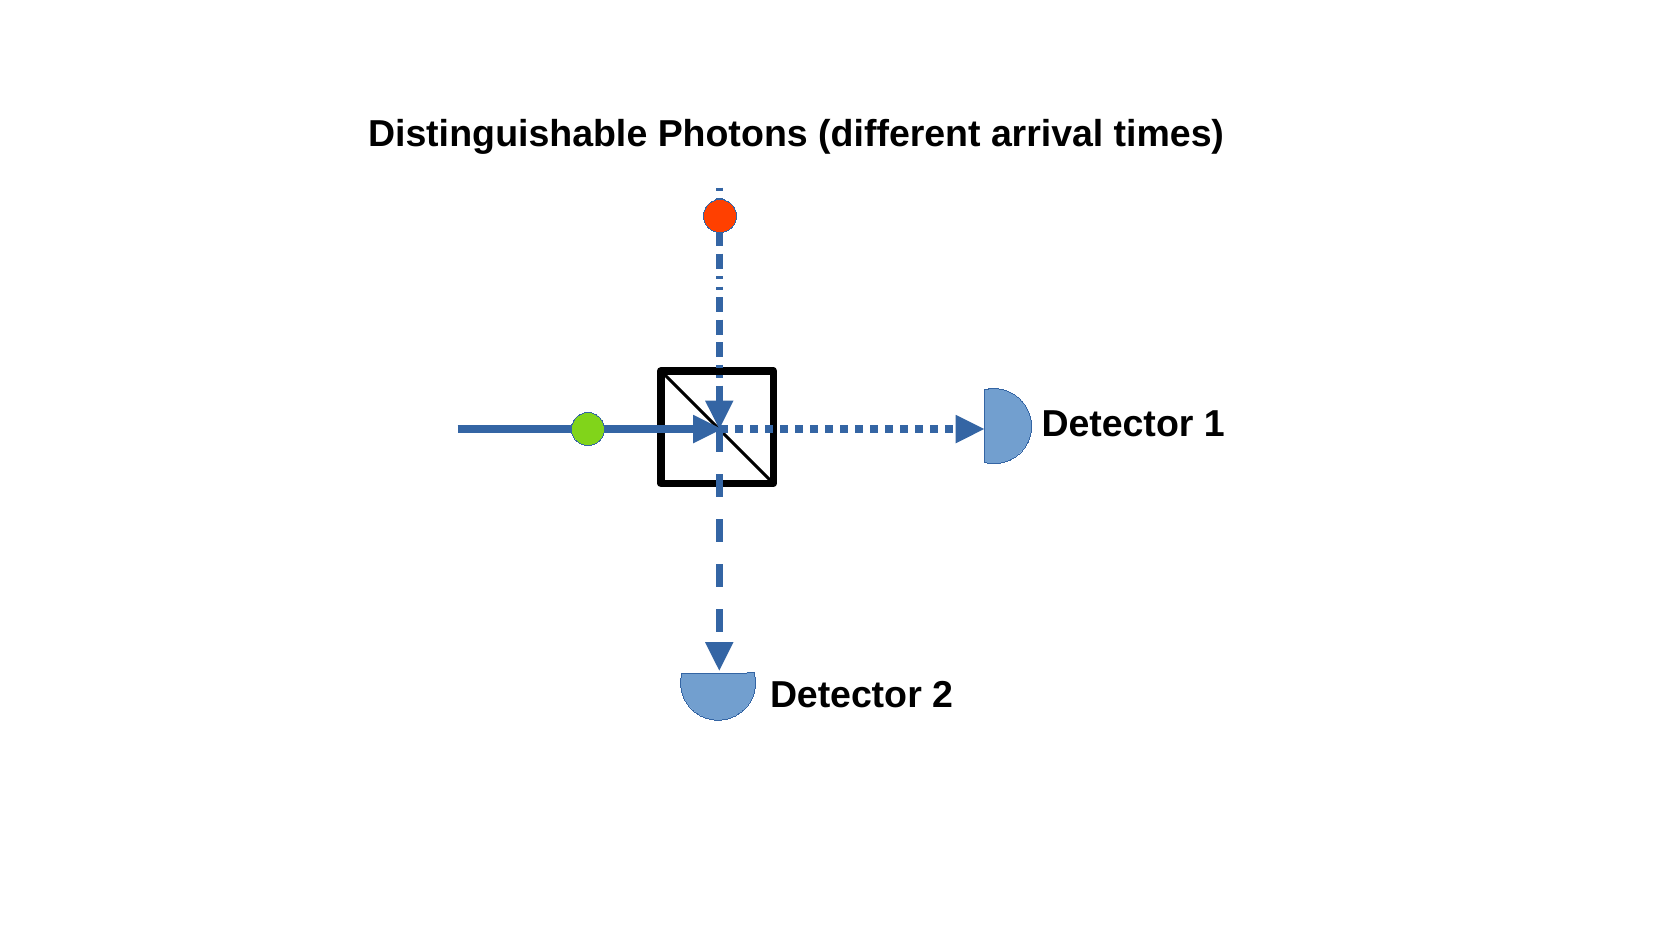

Distinguishable Photons (different arrival times)
Detector 1
Detector 2